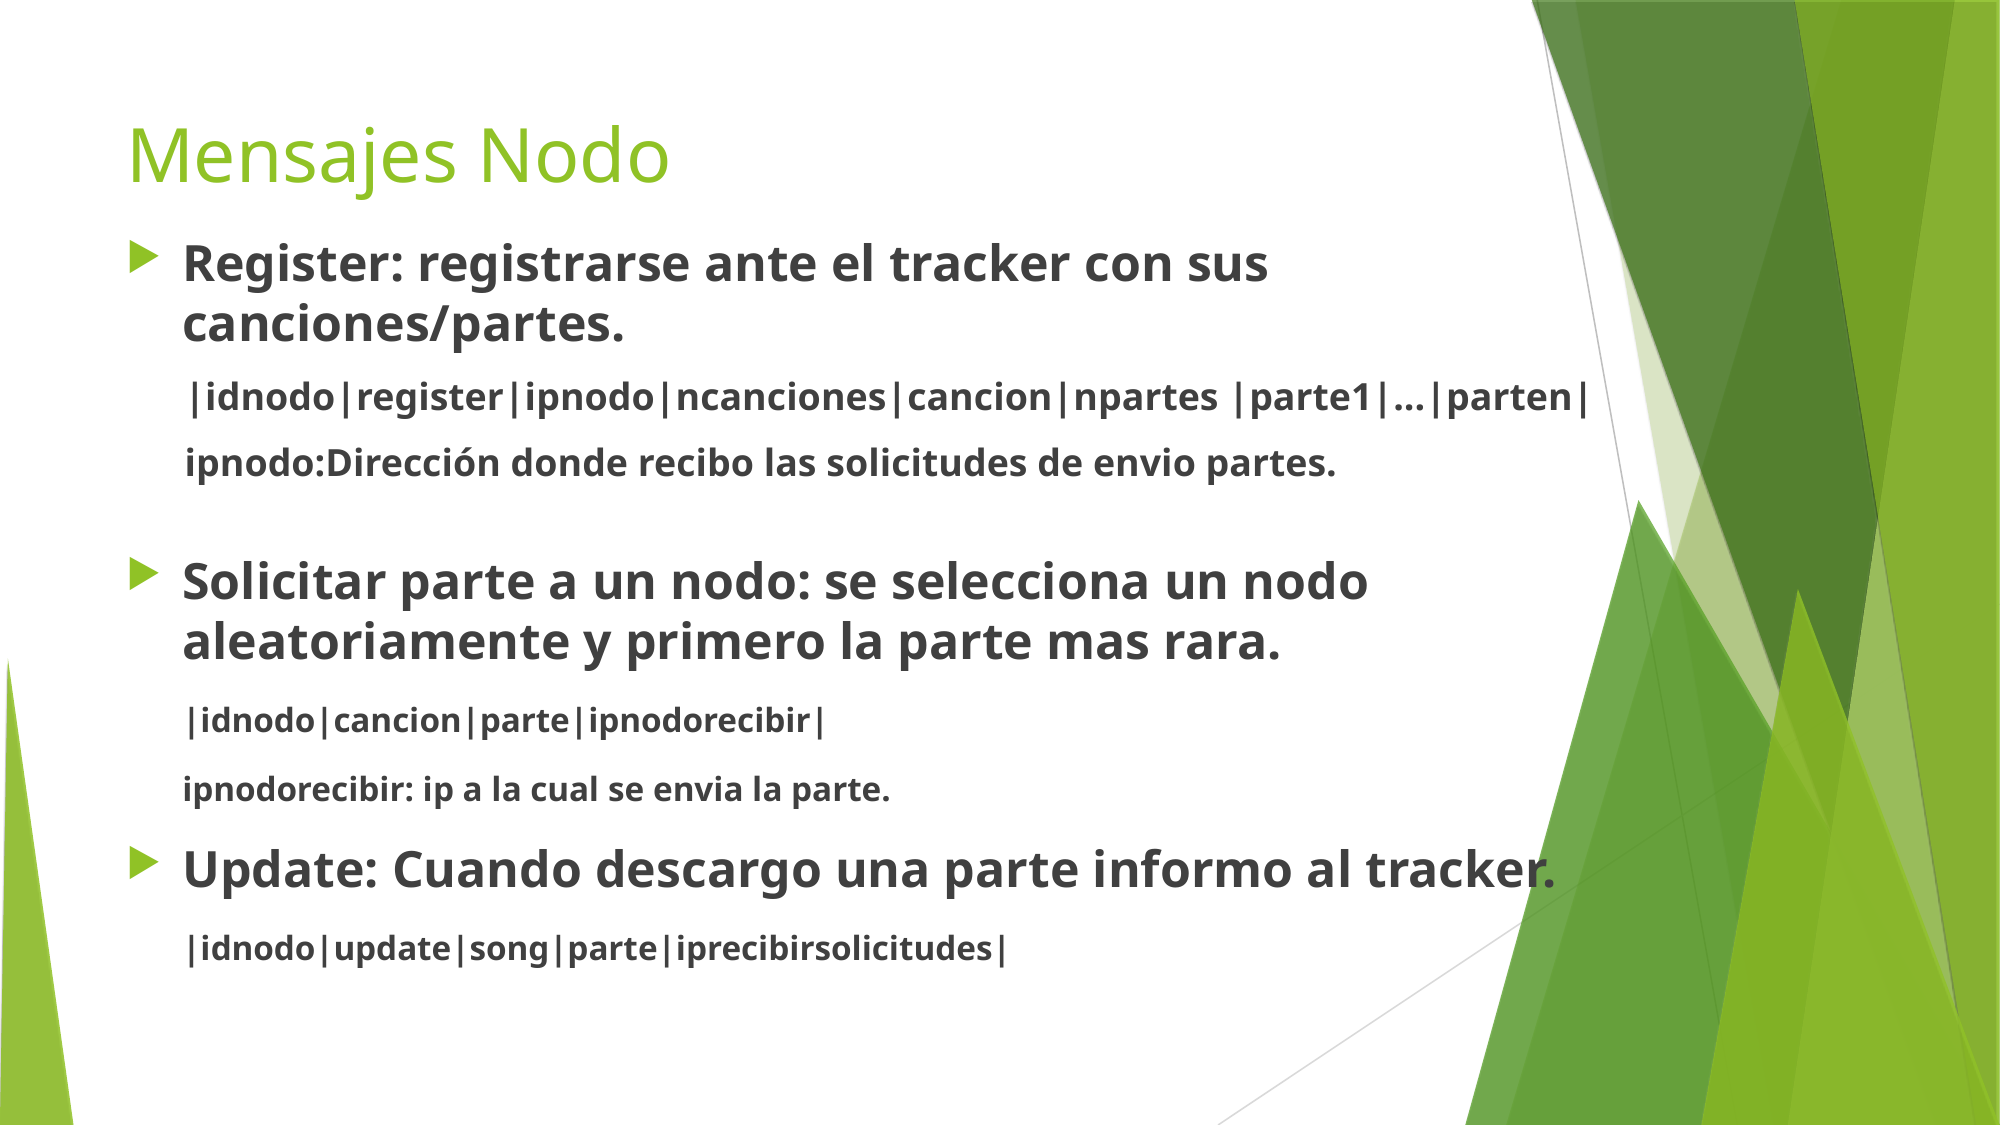

# Mensajes Nodo
Register: registrarse ante el tracker con sus canciones/partes.
 |idnodo|register|ipnodo|ncanciones|cancion|npartes |parte1|...|parten|
 ipnodo:Dirección donde recibo las solicitudes de envio partes.
Solicitar parte a un nodo: se selecciona un nodo aleatoriamente y primero la parte mas rara.
|idnodo|cancion|parte|ipnodorecibir|
ipnodorecibir: ip a la cual se envia la parte.
Update: Cuando descargo una parte informo al tracker.
|idnodo|update|song|parte|iprecibirsolicitudes|